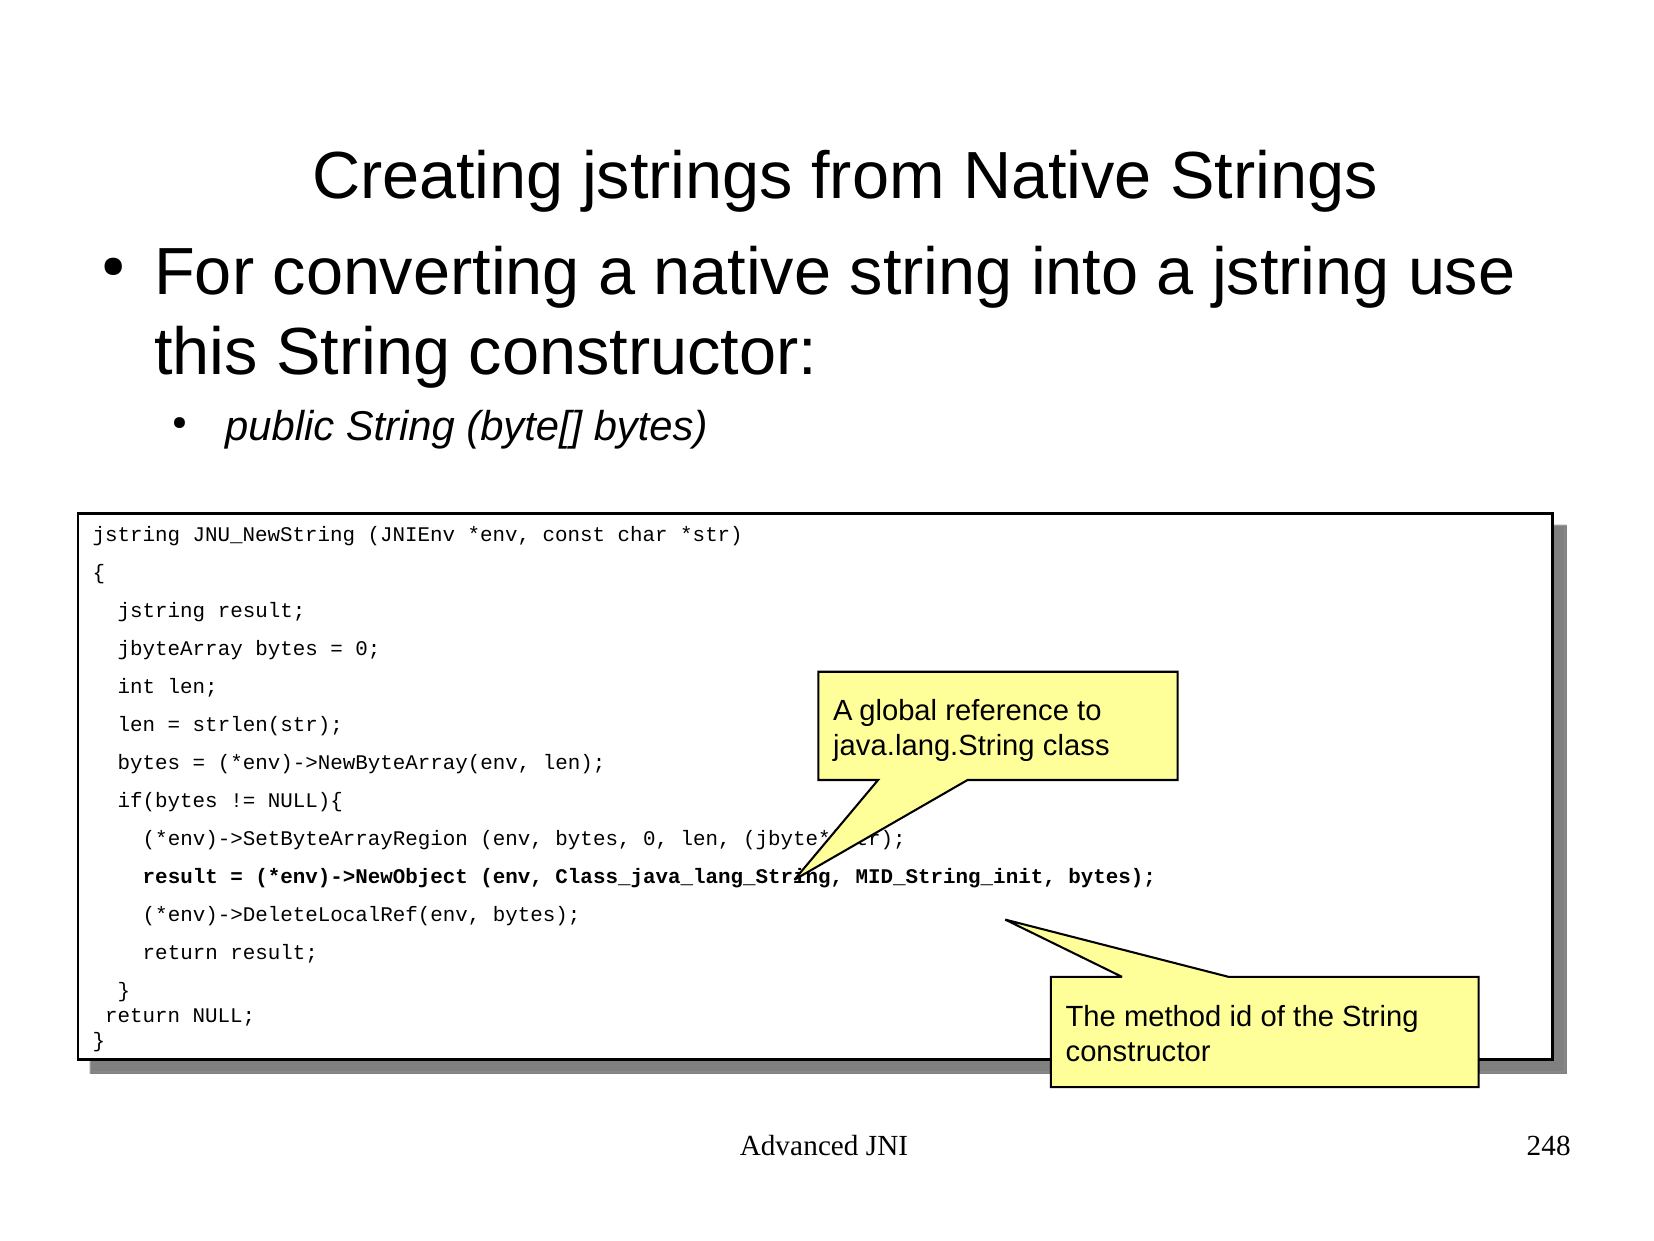

# Creating jstrings from Native Strings
For converting a native string into a jstring use this String constructor:
public String (byte[] bytes)
jstring JNU_NewString (JNIEnv *env, const char *str)
{
 jstring result;
 jbyteArray bytes = 0;
 int len;
 len = strlen(str);
 bytes = (*env)->NewByteArray(env, len);
 if(bytes != NULL){
 (*env)->SetByteArrayRegion (env, bytes, 0, len, (jbyte*)str);
 result = (*env)->NewObject (env, Class_java_lang_String, MID_String_init, bytes);
 (*env)->DeleteLocalRef(env, bytes);
 return result;
 }
 return NULL;
}
A global reference to java.lang.String class
The method id of the String constructor
Advanced JNI
248